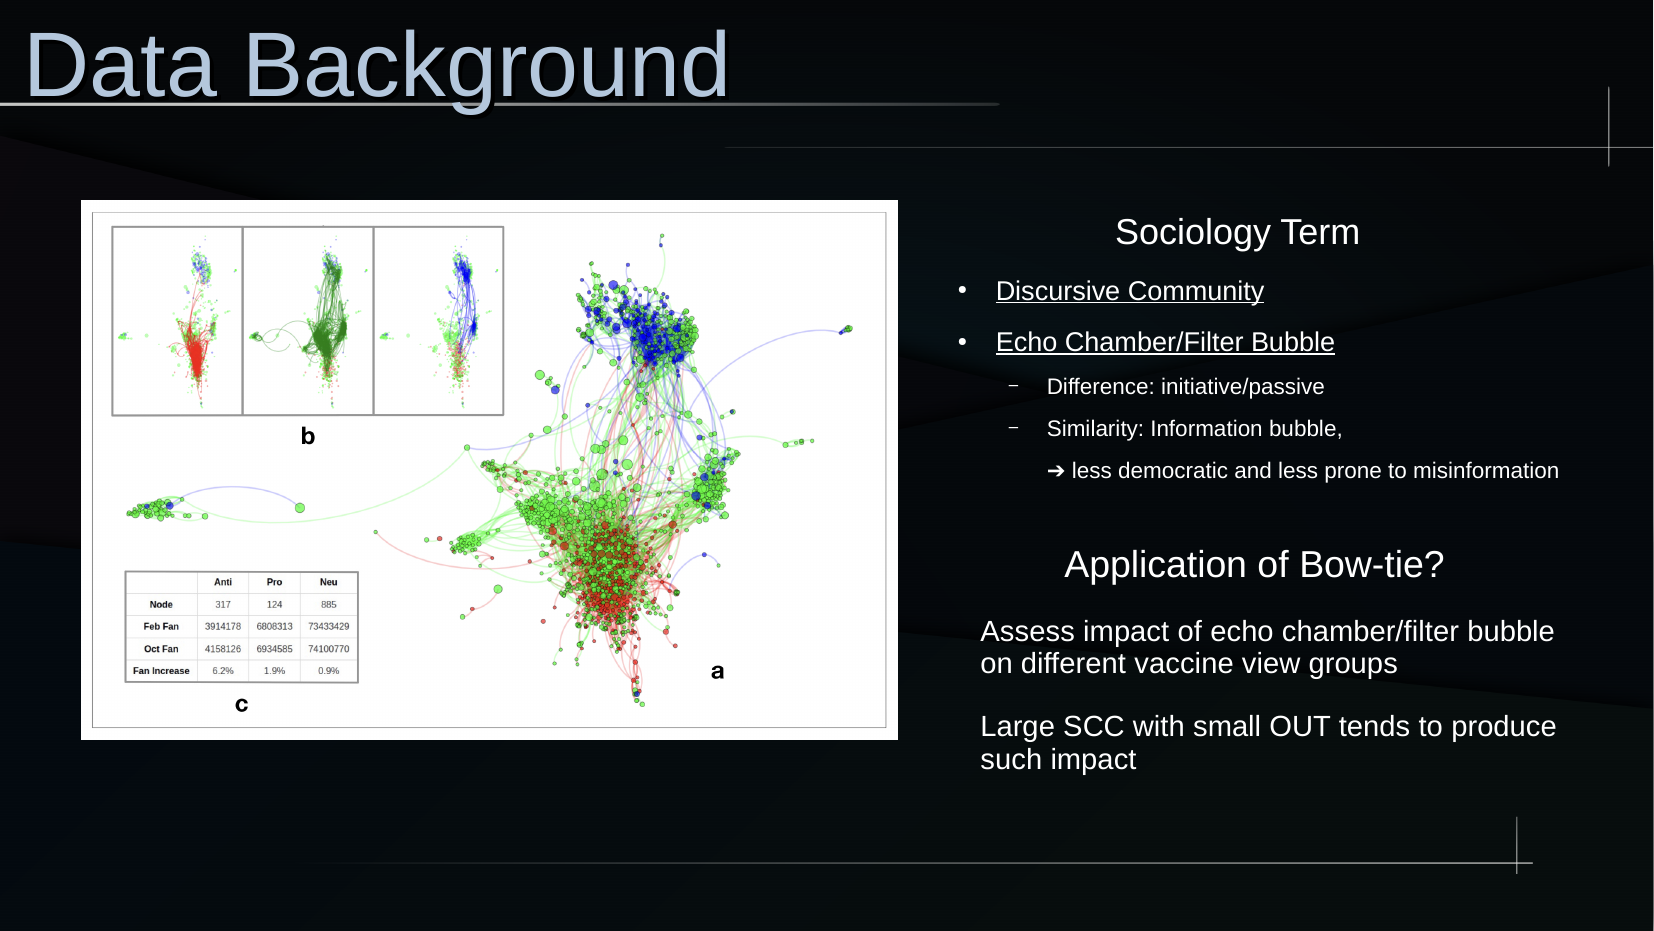

# Data Background
 Sociology Term
Discursive Community
Echo Chamber/Filter Bubble
Difference: initiative/passive
Similarity: Information bubble,
➔ less democratic and less prone to misinformation
 Application of Bow-tie?
Assess impact of echo chamber/filter bubble on different vaccine view groups
Large SCC with small OUT tends to produce such impact